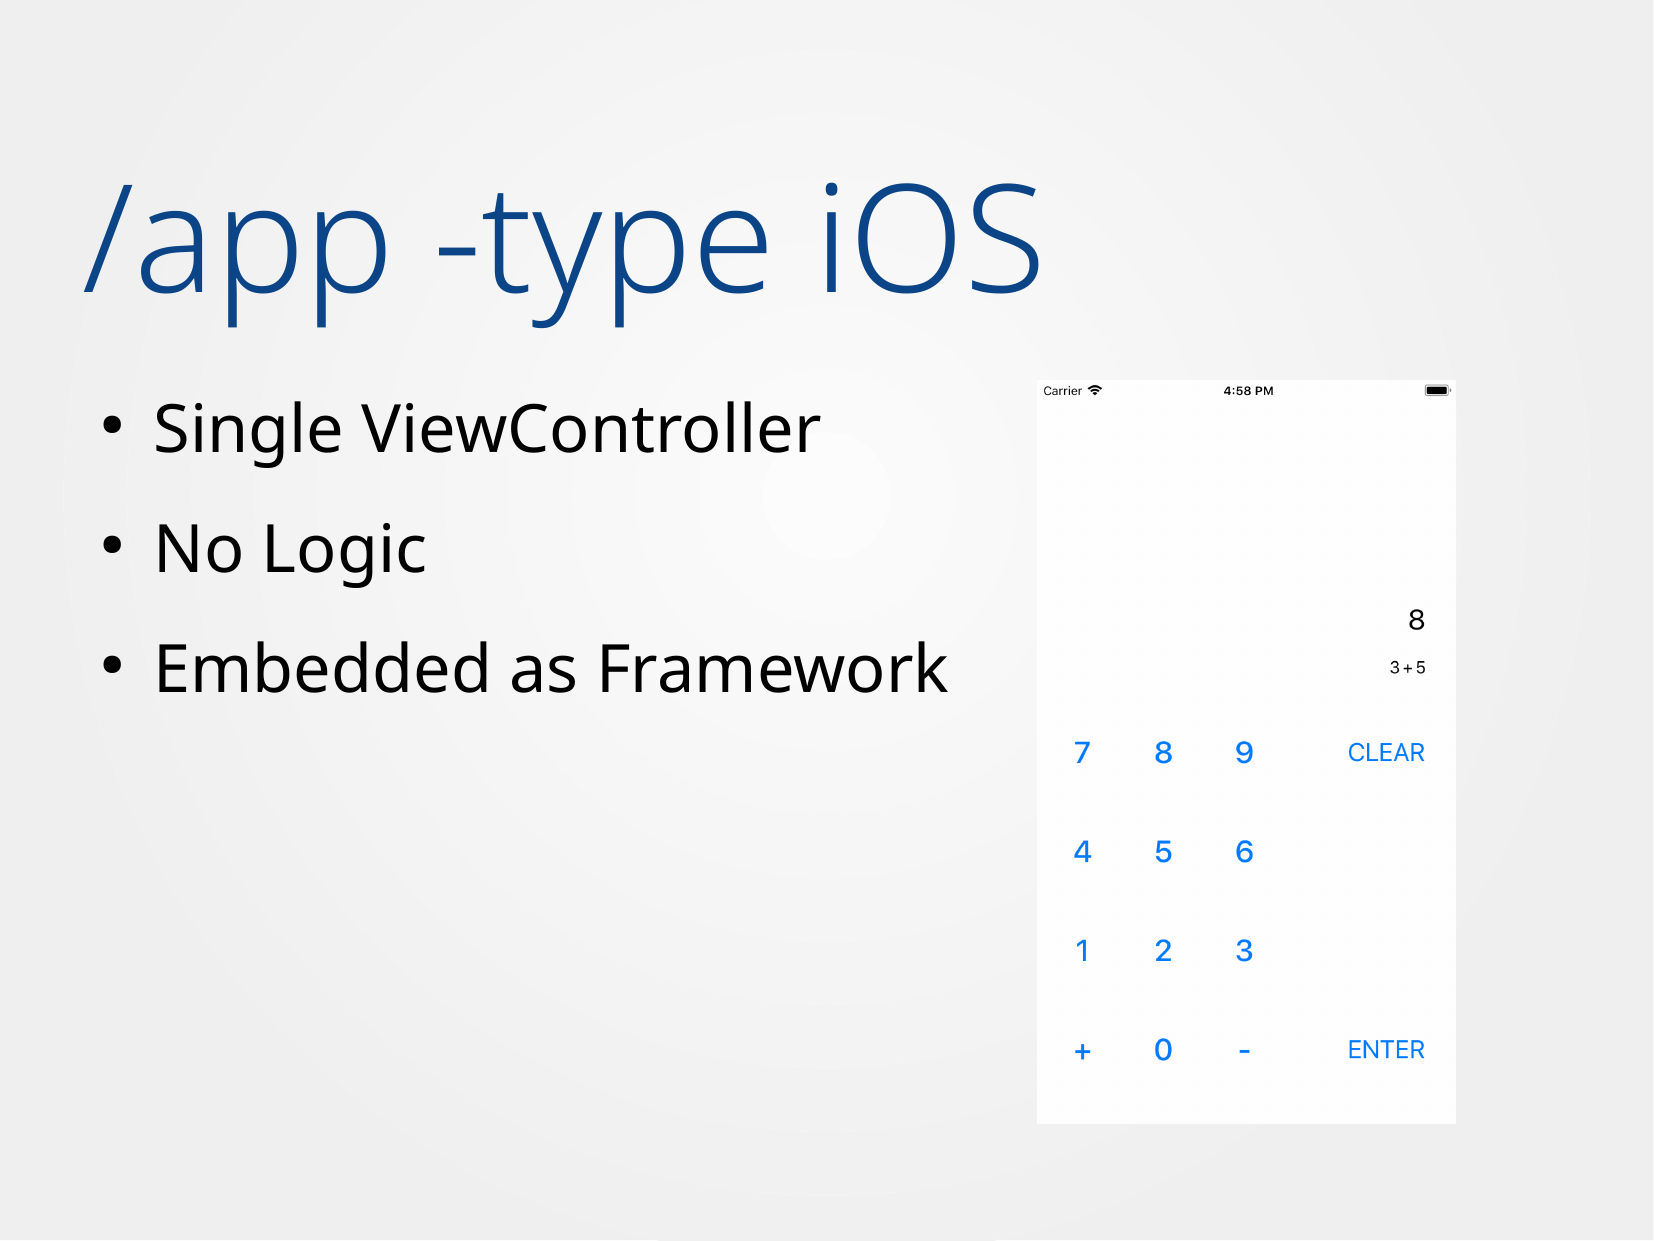

# /app -type iOS
Single ViewController
No Logic
Embedded as Framework